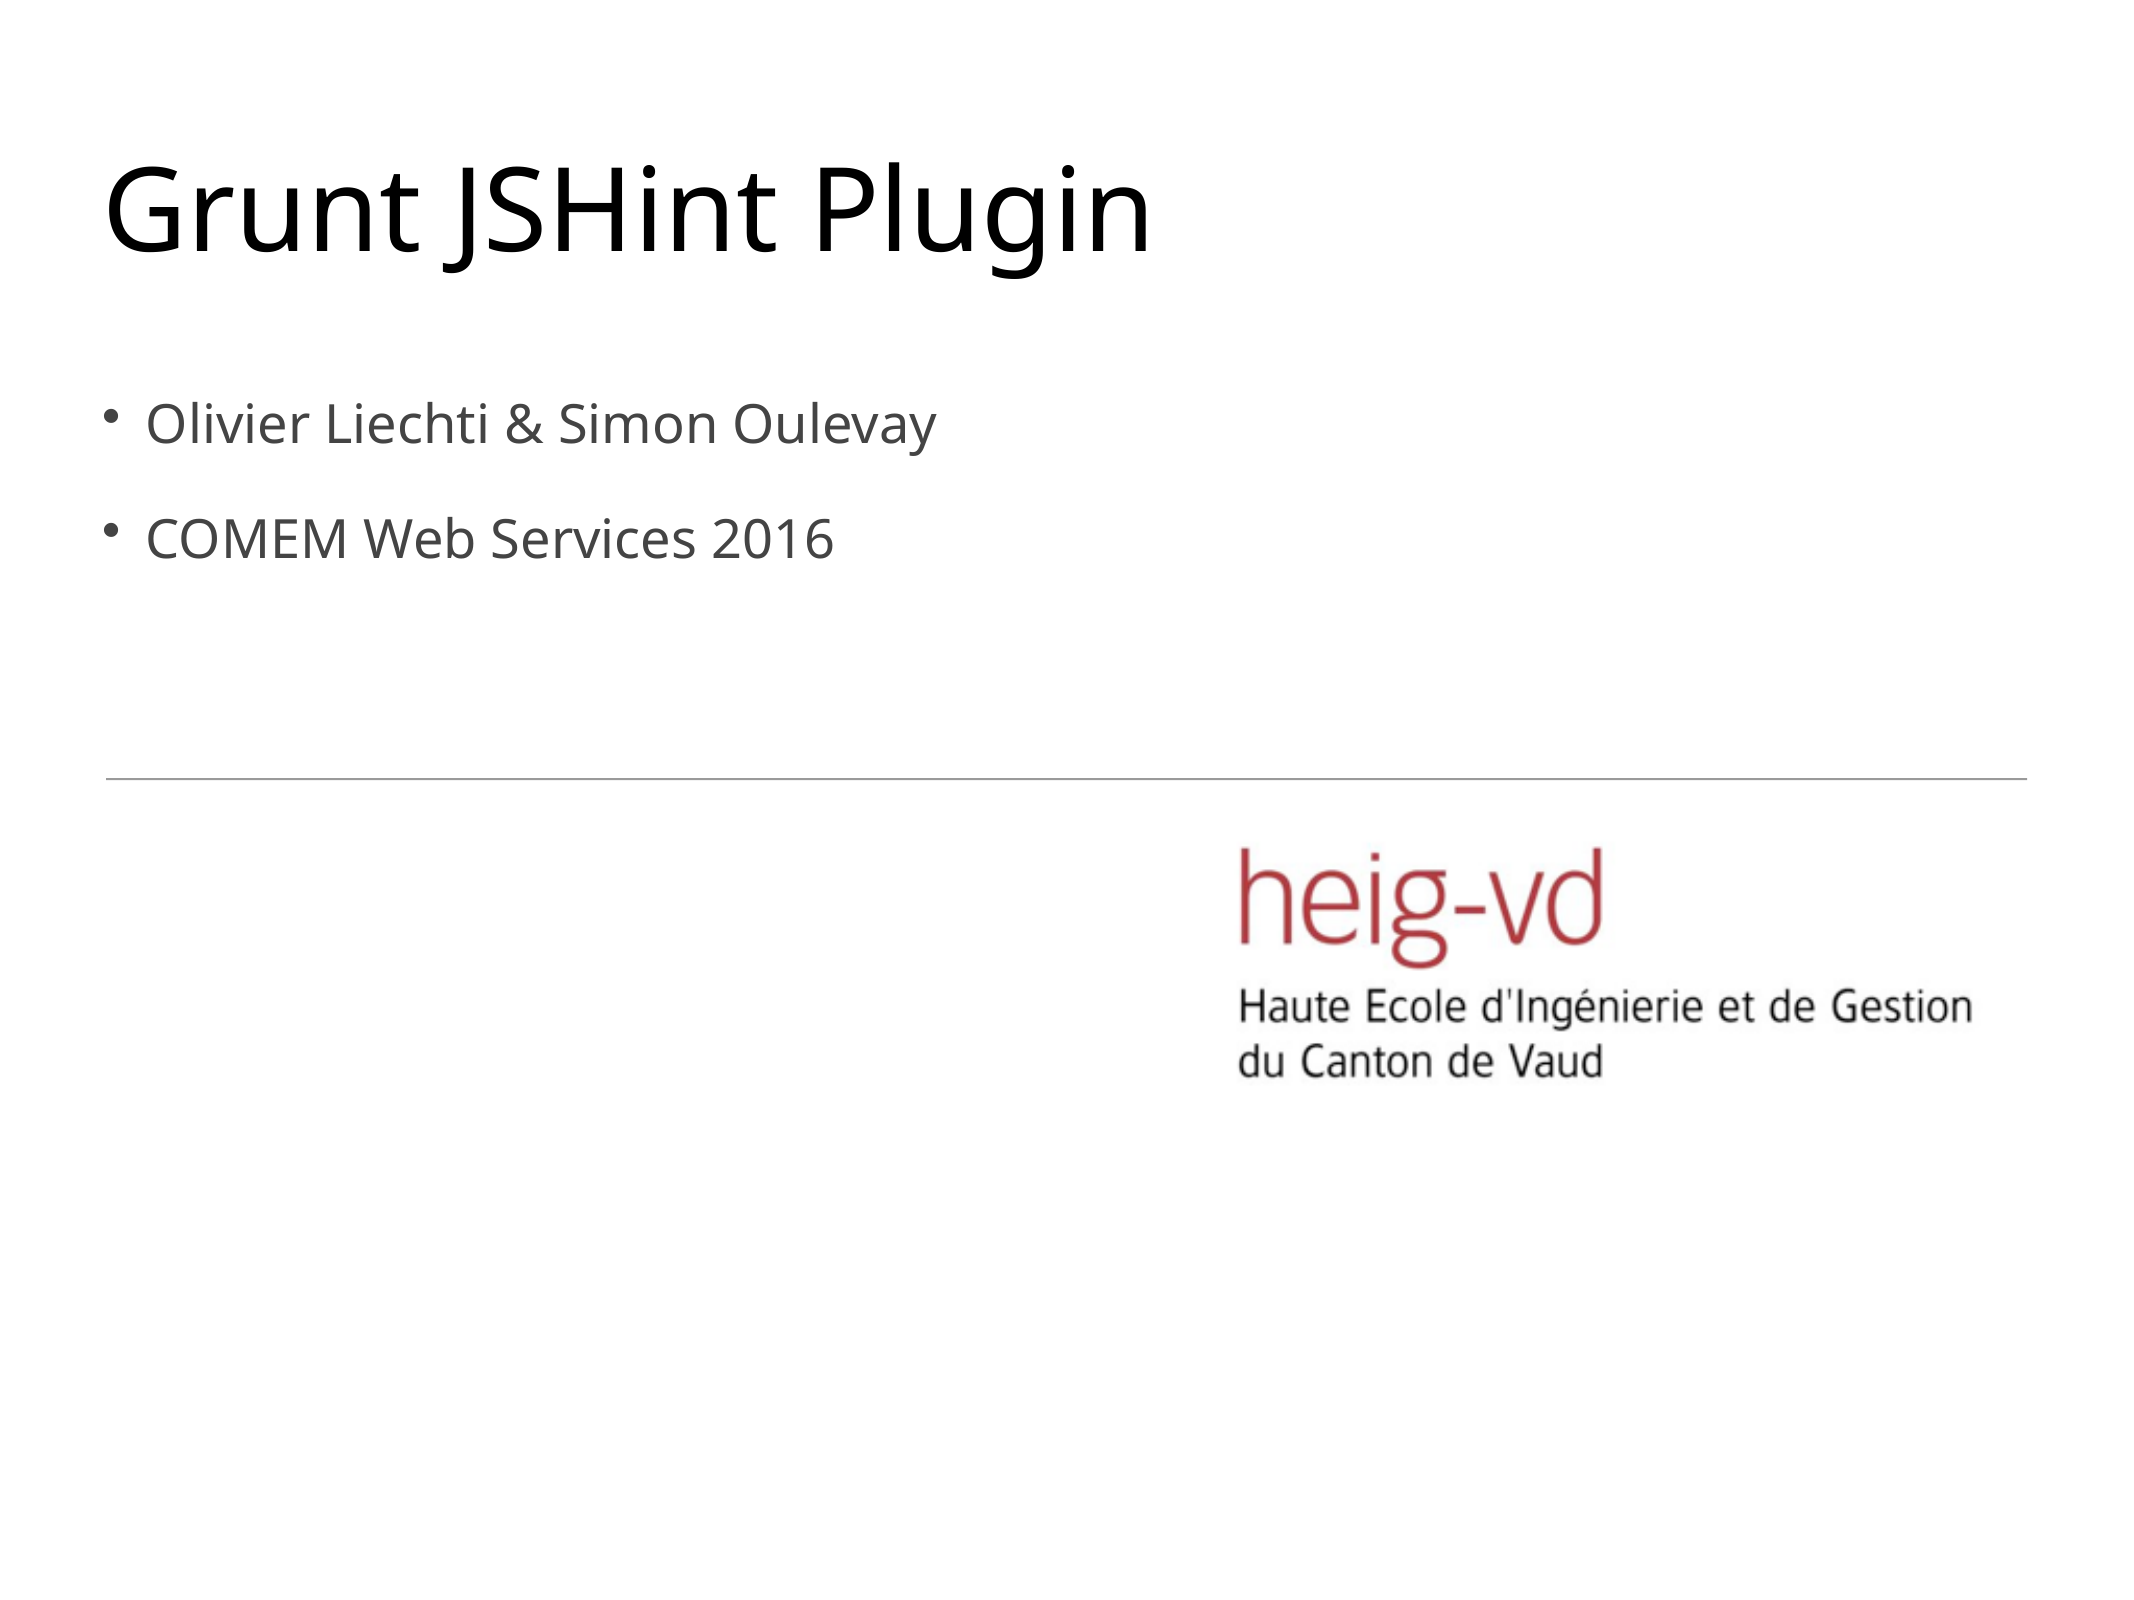

# Grunt JSHint Plugin
Olivier Liechti & Simon Oulevay
COMEM Web Services 2016